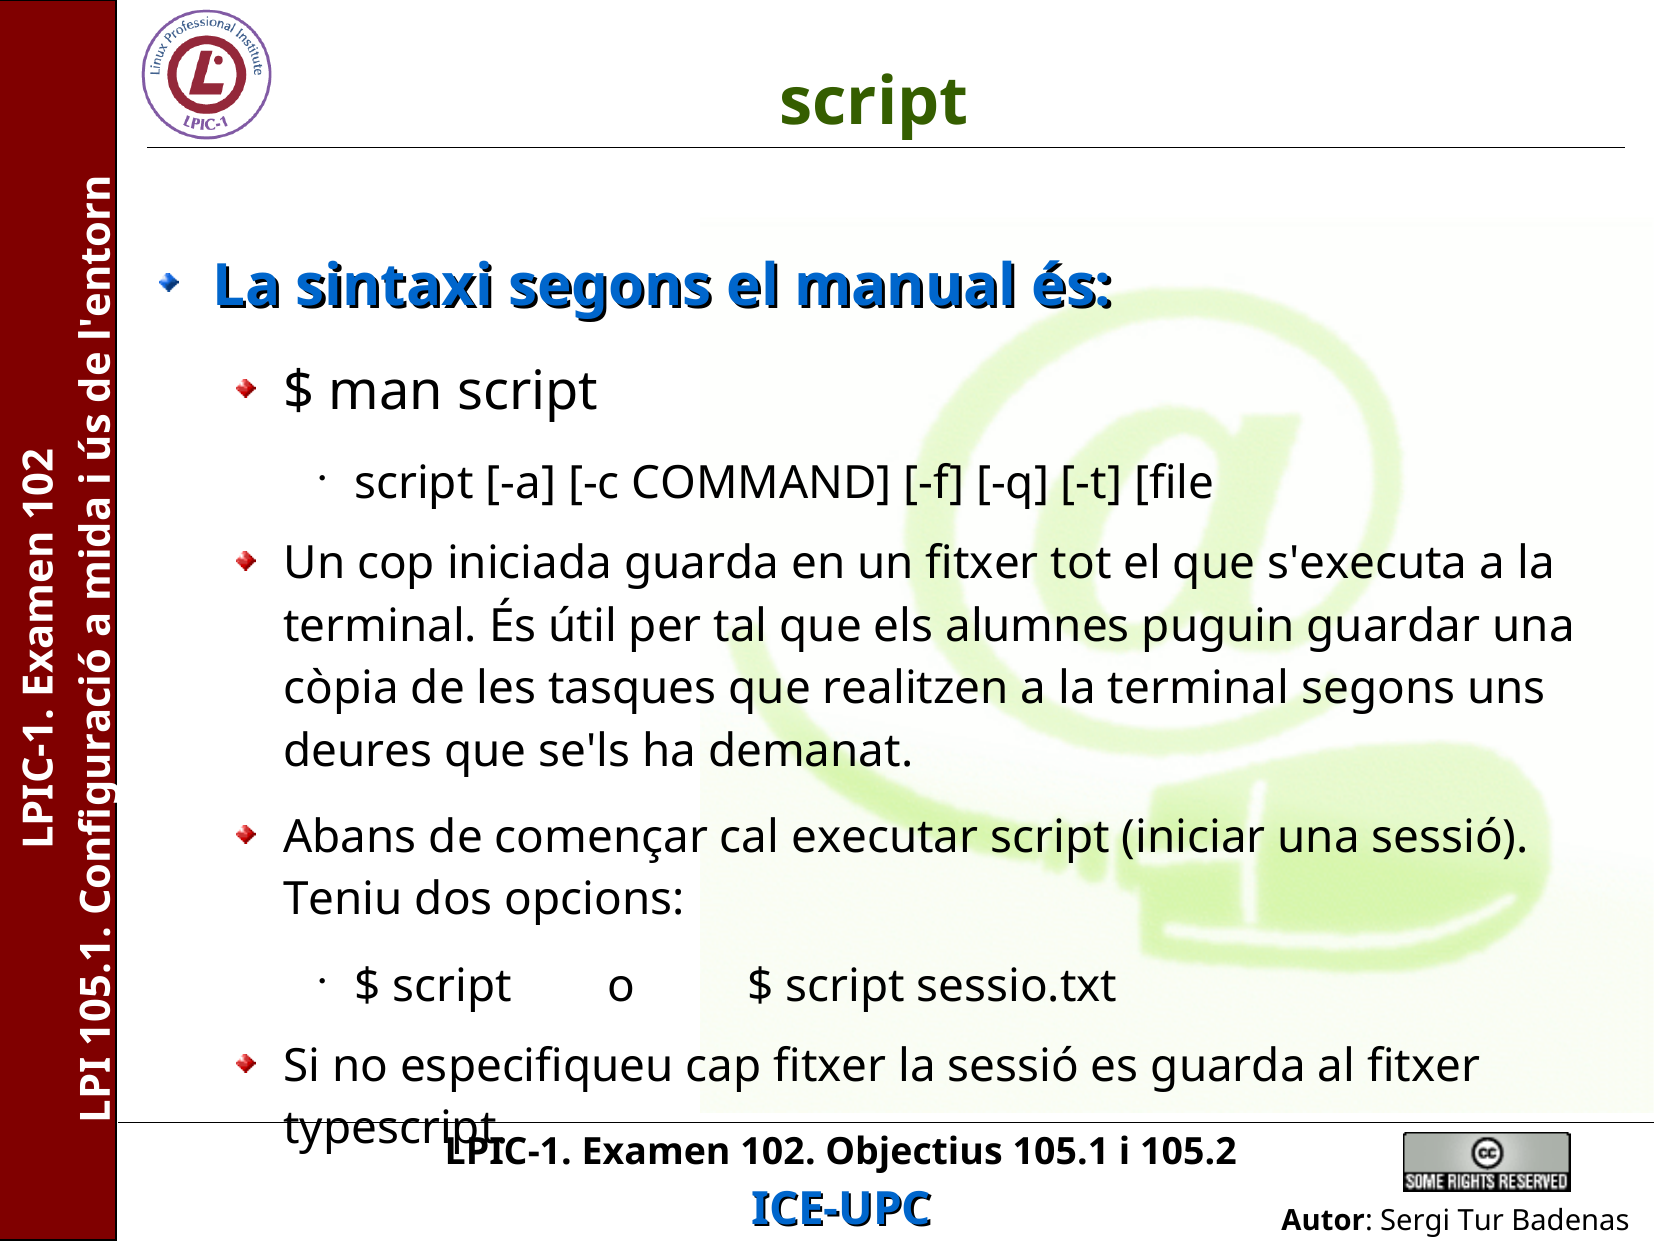

# script
La sintaxi segons el manual és:
$ man script
script [-a] [-c COMMAND] [-f] [-q] [-t] [file
Un cop iniciada guarda en un fitxer tot el que s'executa a la terminal. És útil per tal que els alumnes puguin guardar una còpia de les tasques que realitzen a la terminal segons uns deures que se'ls ha demanat.
Abans de començar cal executar script (iniciar una sessió). Teniu dos opcions:
$ script o 	 $ script sessio.txt
Si no especifiqueu cap fitxer la sessió es guarda al fitxer typescript.